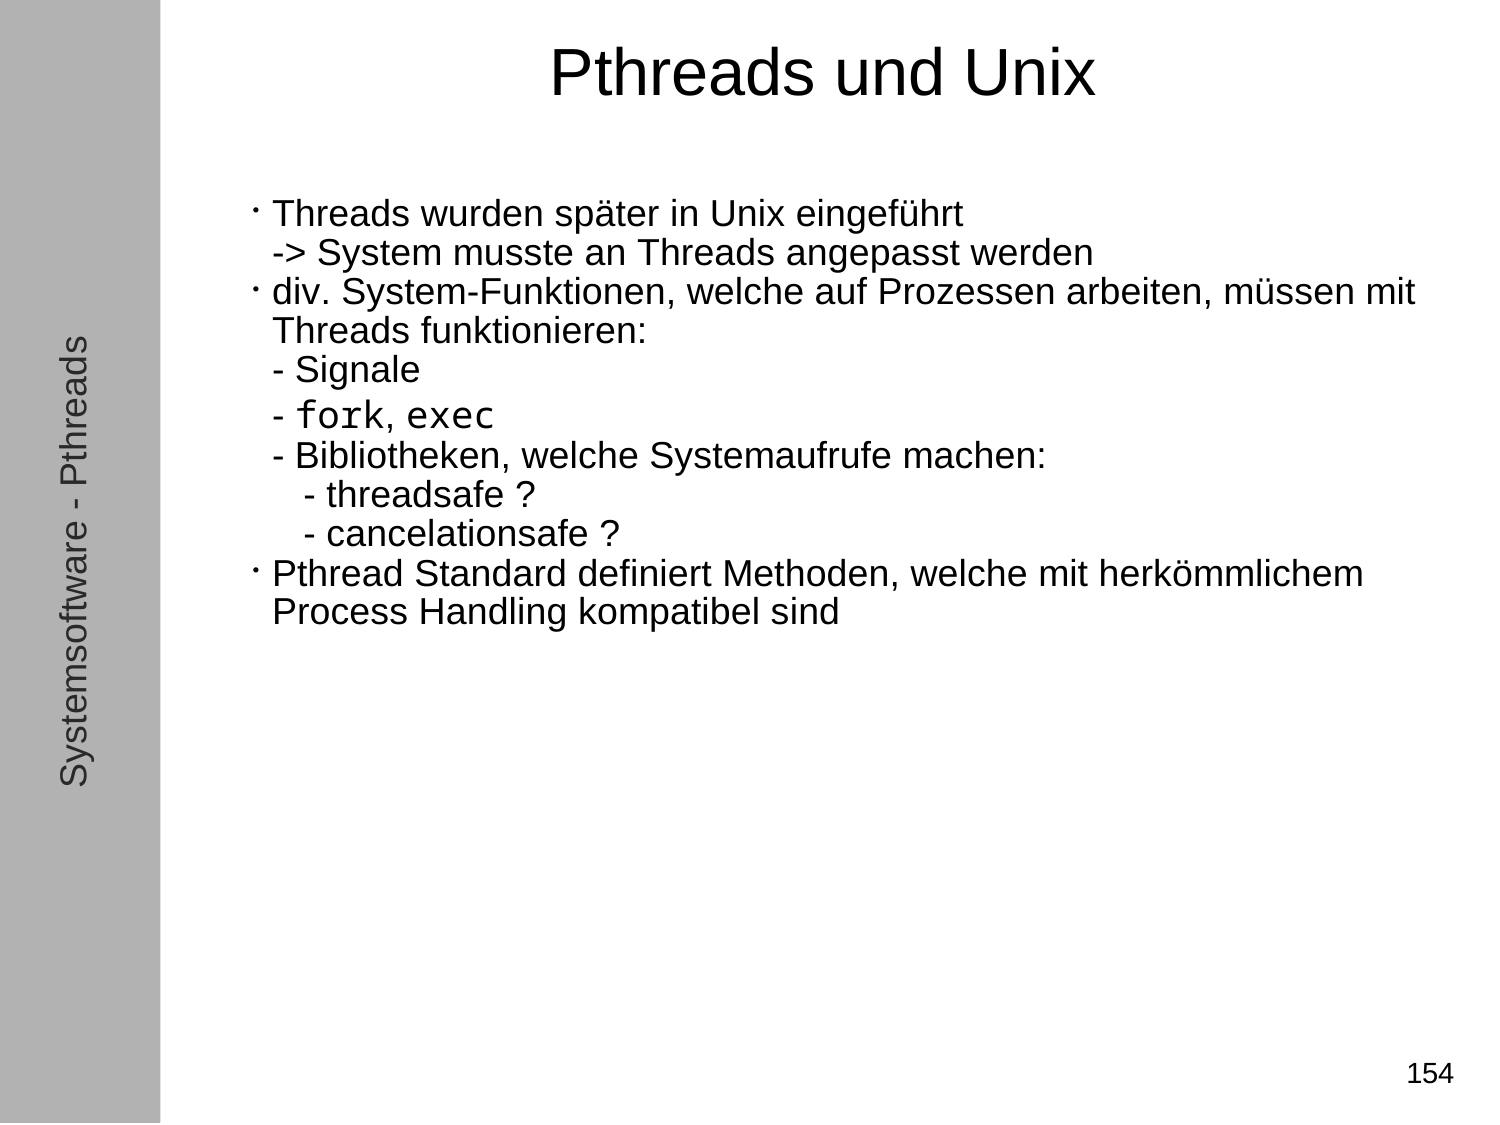

Pthreads und Unix
Threads wurden später in Unix eingeführt
-> System musste an Threads angepasst werden
div. System-Funktionen, welche auf Prozessen arbeiten, müssen mit Threads funktionieren:
- Signale
- fork, exec
- Bibliotheken, welche Systemaufrufe machen:
 - threadsafe ?
 - cancelationsafe ?
Pthread Standard definiert Methoden, welche mit herkömmlichem Process Handling kompatibel sind
Systemsoftware - Pthreads